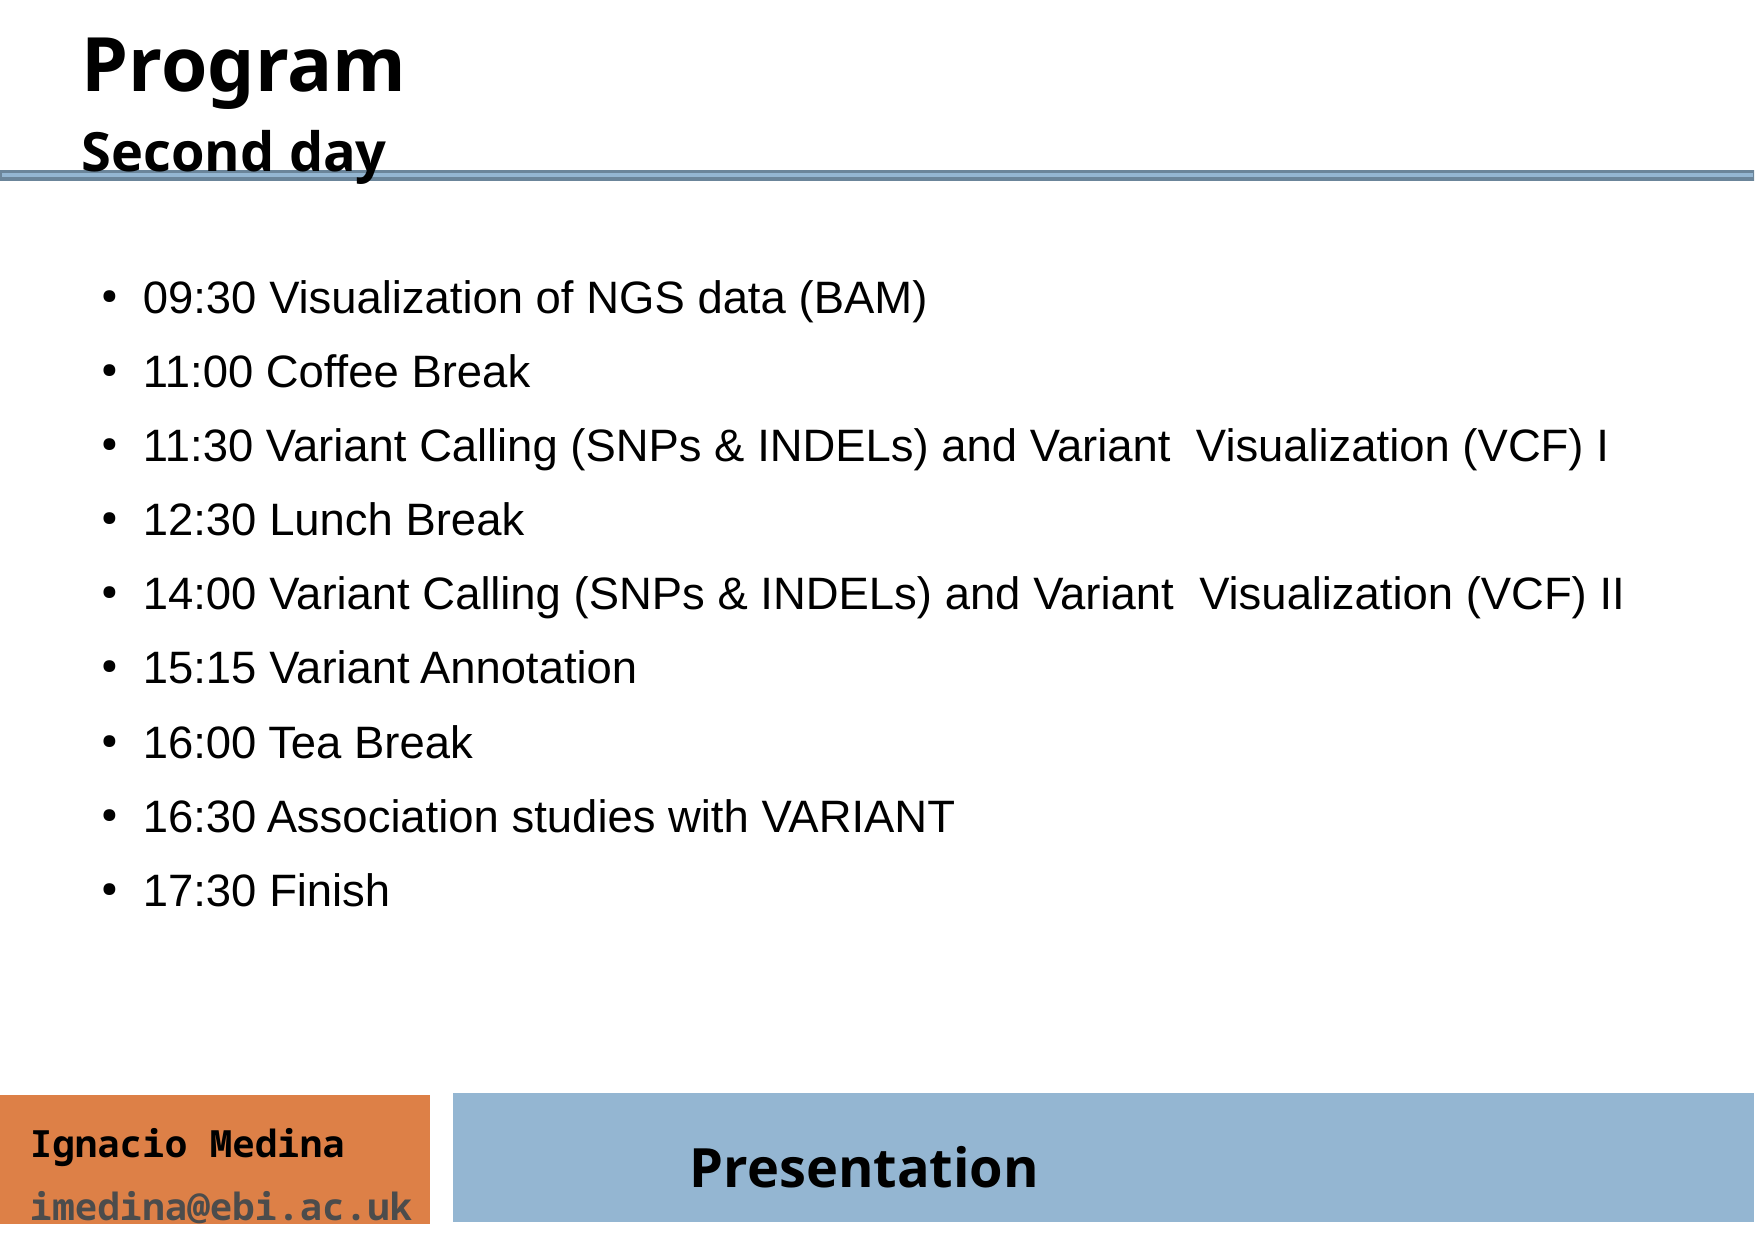

Program
Second day
# 09:30 Visualization of NGS data (BAM)
11:00 Coffee Break
11:30 Variant Calling (SNPs & INDELs) and Variant Visualization (VCF) I
12:30 Lunch Break
14:00 Variant Calling (SNPs & INDELs) and Variant Visualization (VCF) II
15:15 Variant Annotation
16:00 Tea Break
16:30 Association studies with VARIANT
17:30 Finish
Ignacio Medina
imedina@ebi.ac.uk
Presentation